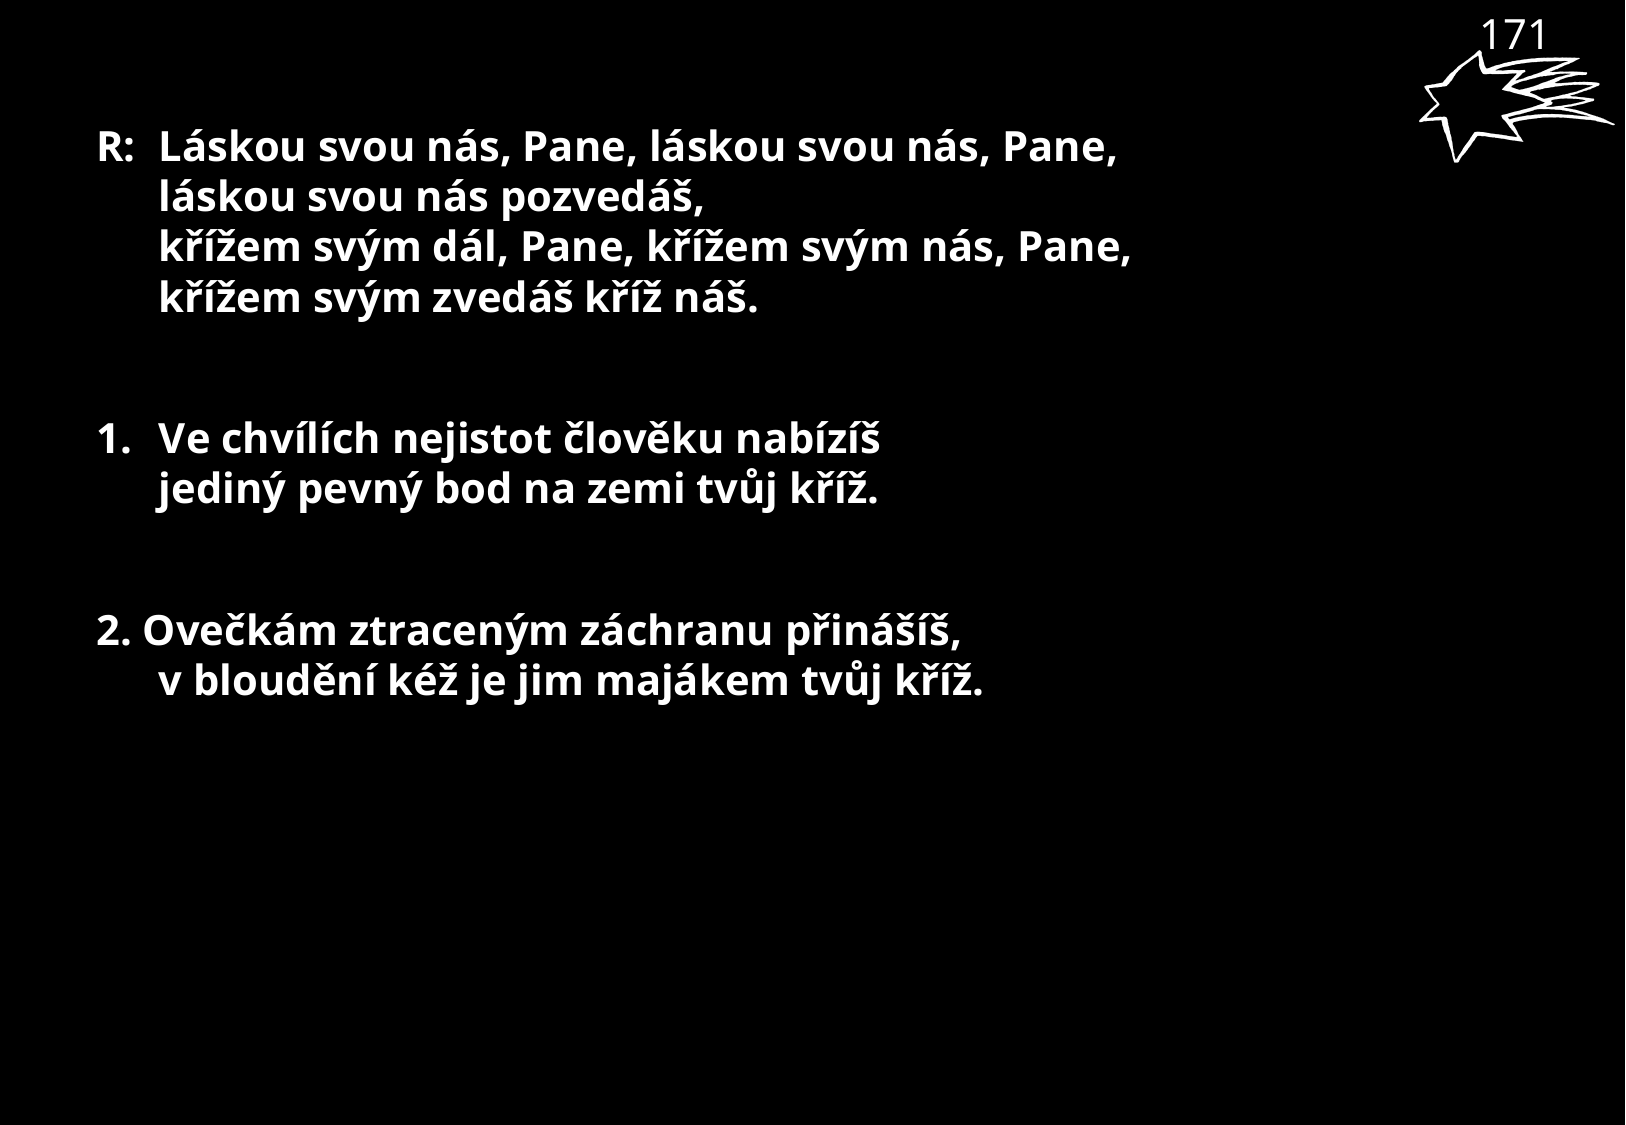

171
# R: 	Láskou svou nás, Pane, láskou svou nás, Pane, láskou svou nás pozvedáš, křížem svým dál, Pane, křížem svým nás, Pane, křížem svým zvedáš kříž náš.
Ve chvílích nejistot člověku nabízíš
jediný pevný bod na zemi tvůj kříž.
2. Ovečkám ztraceným záchranu přinášíš,
v bloudění kéž je jim majákem tvůj kříž.